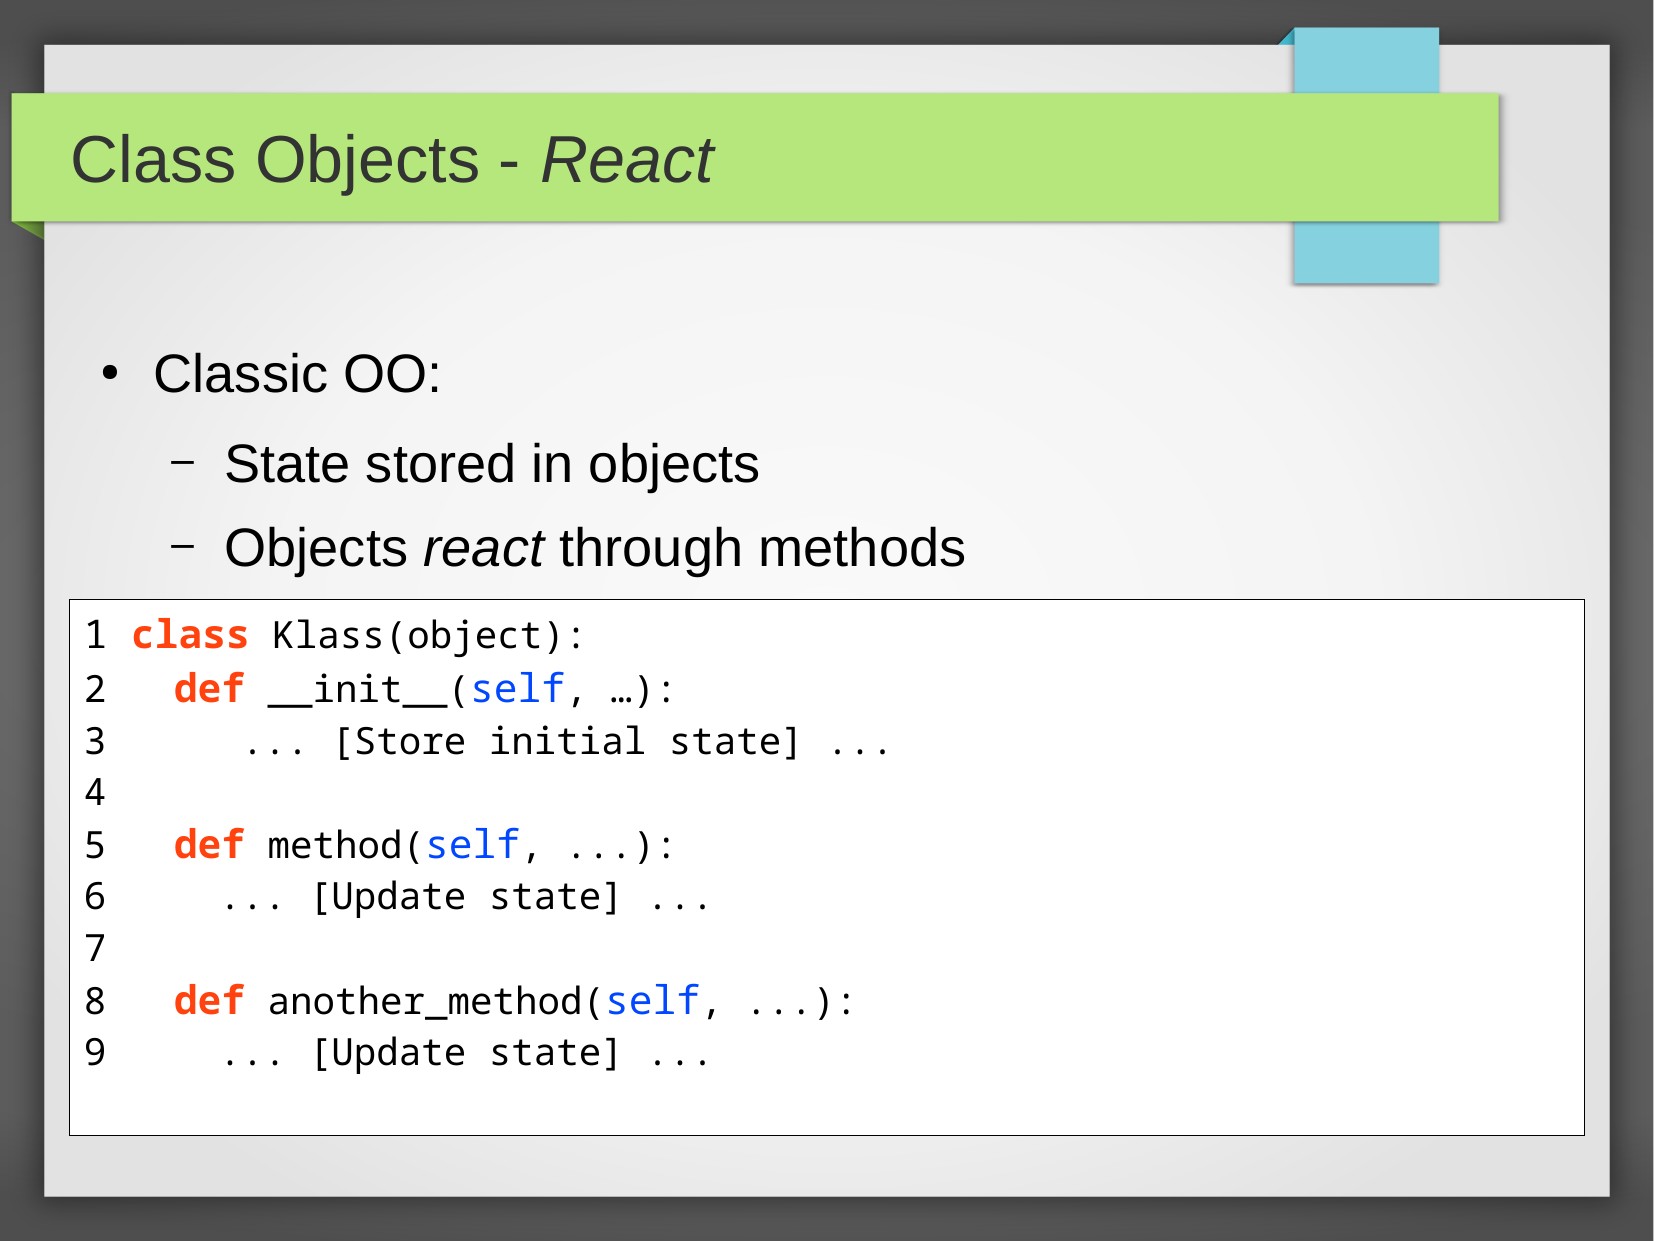

# Class Objects - React
Classic OO:
State stored in objects
Objects react through methods
1 class Klass(object):
2 def __init__(self, …):
3 ... [Store initial state] ...
4
5 def method(self, ...):
6 ... [Update state] ...
7
8 def another_method(self, ...):
9 ... [Update state] ...